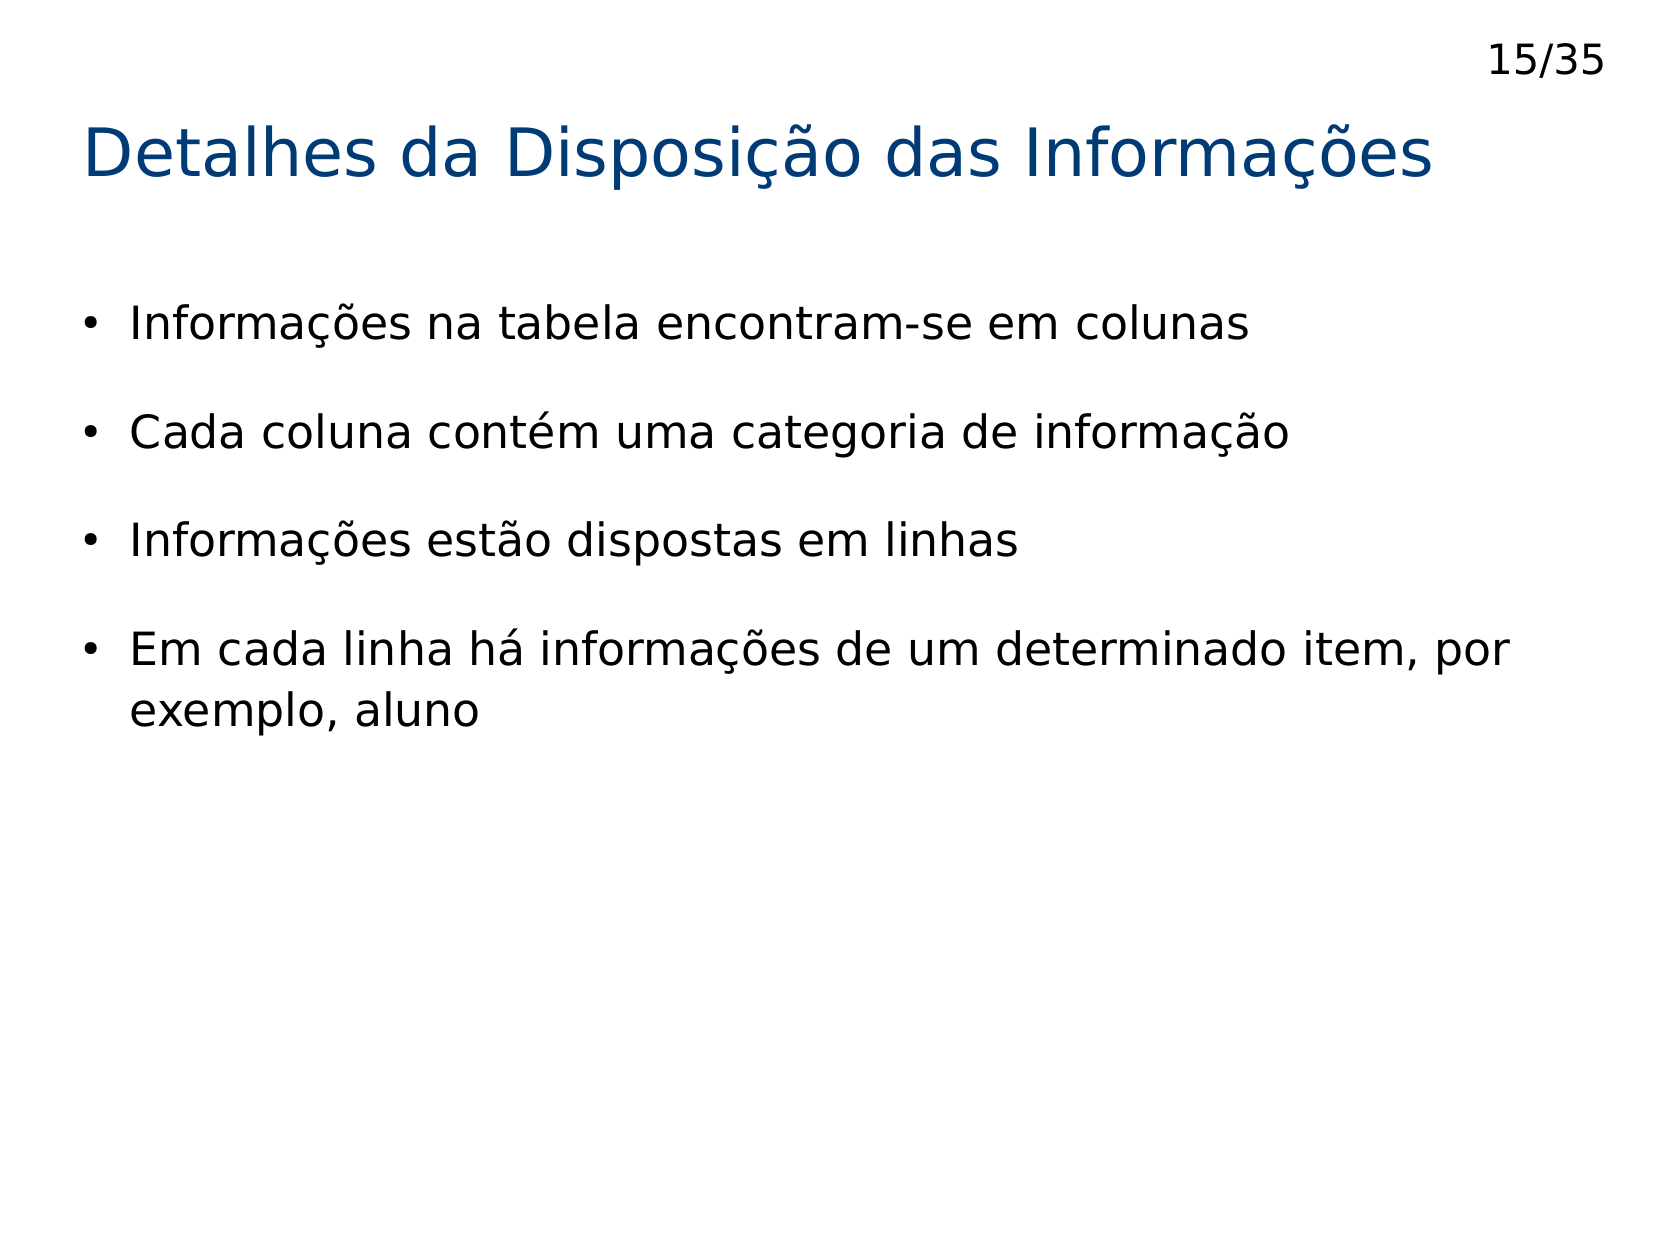

15
# Detalhes da Disposição das Informações
Informações na tabela encontram-se em colunas
Cada coluna contém uma categoria de informação
Informações estão dispostas em linhas
Em cada linha há informações de um determinado item, por exemplo, aluno